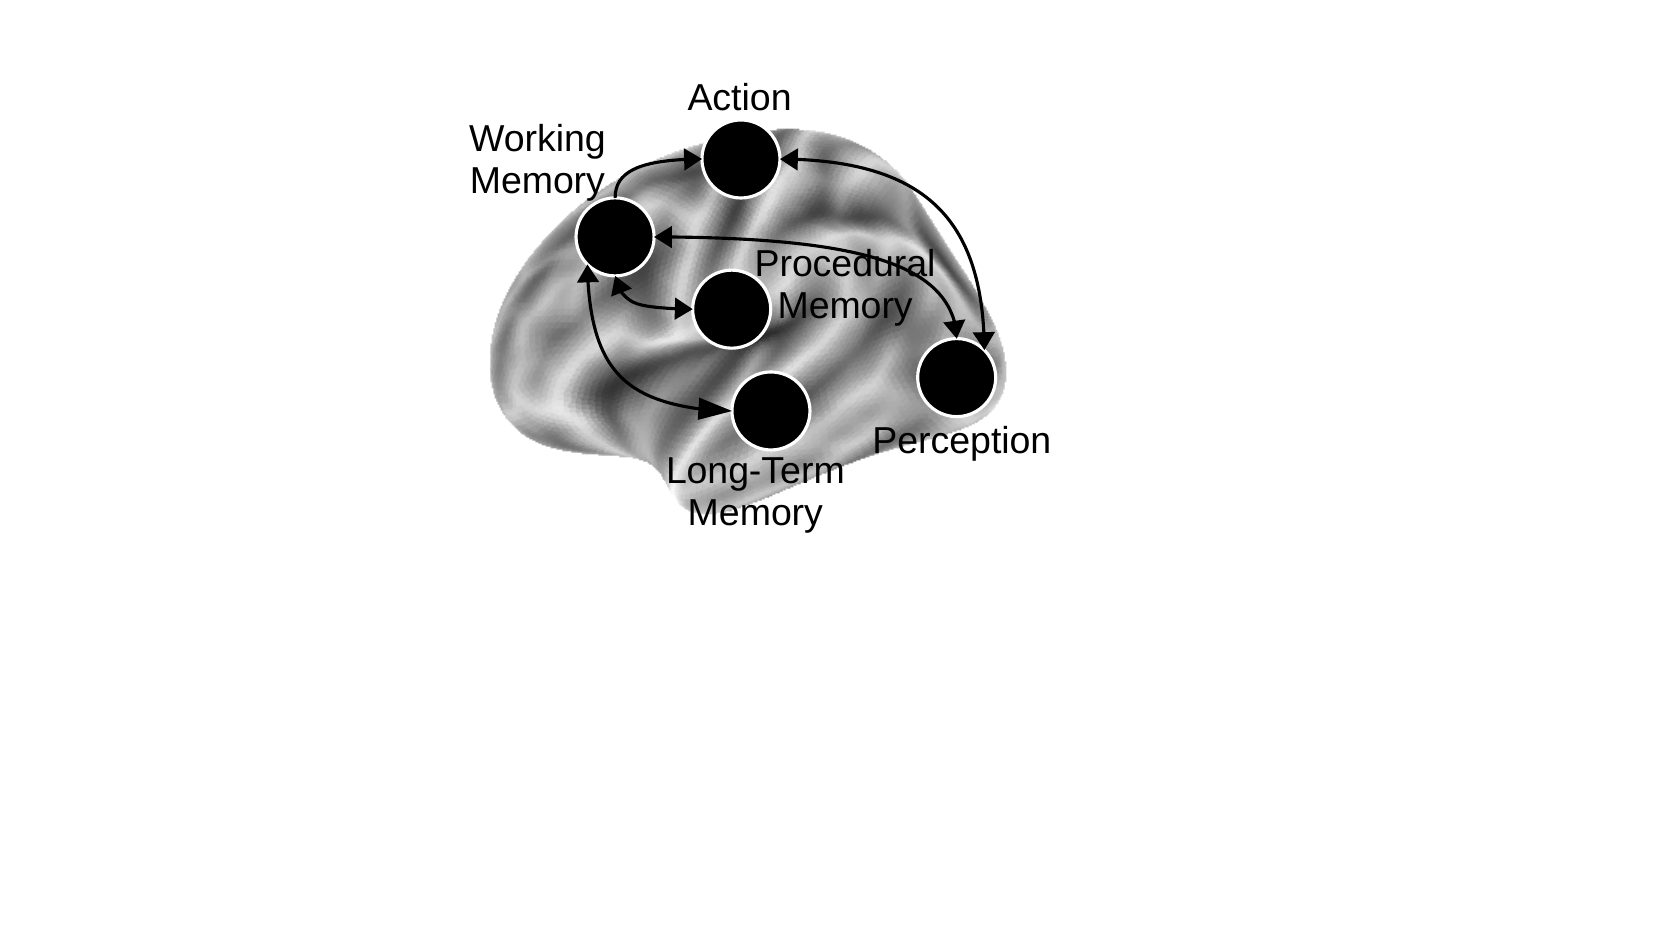

Action
Working
Memory
Procedural
Memory
Perception
Long-Term
Memory